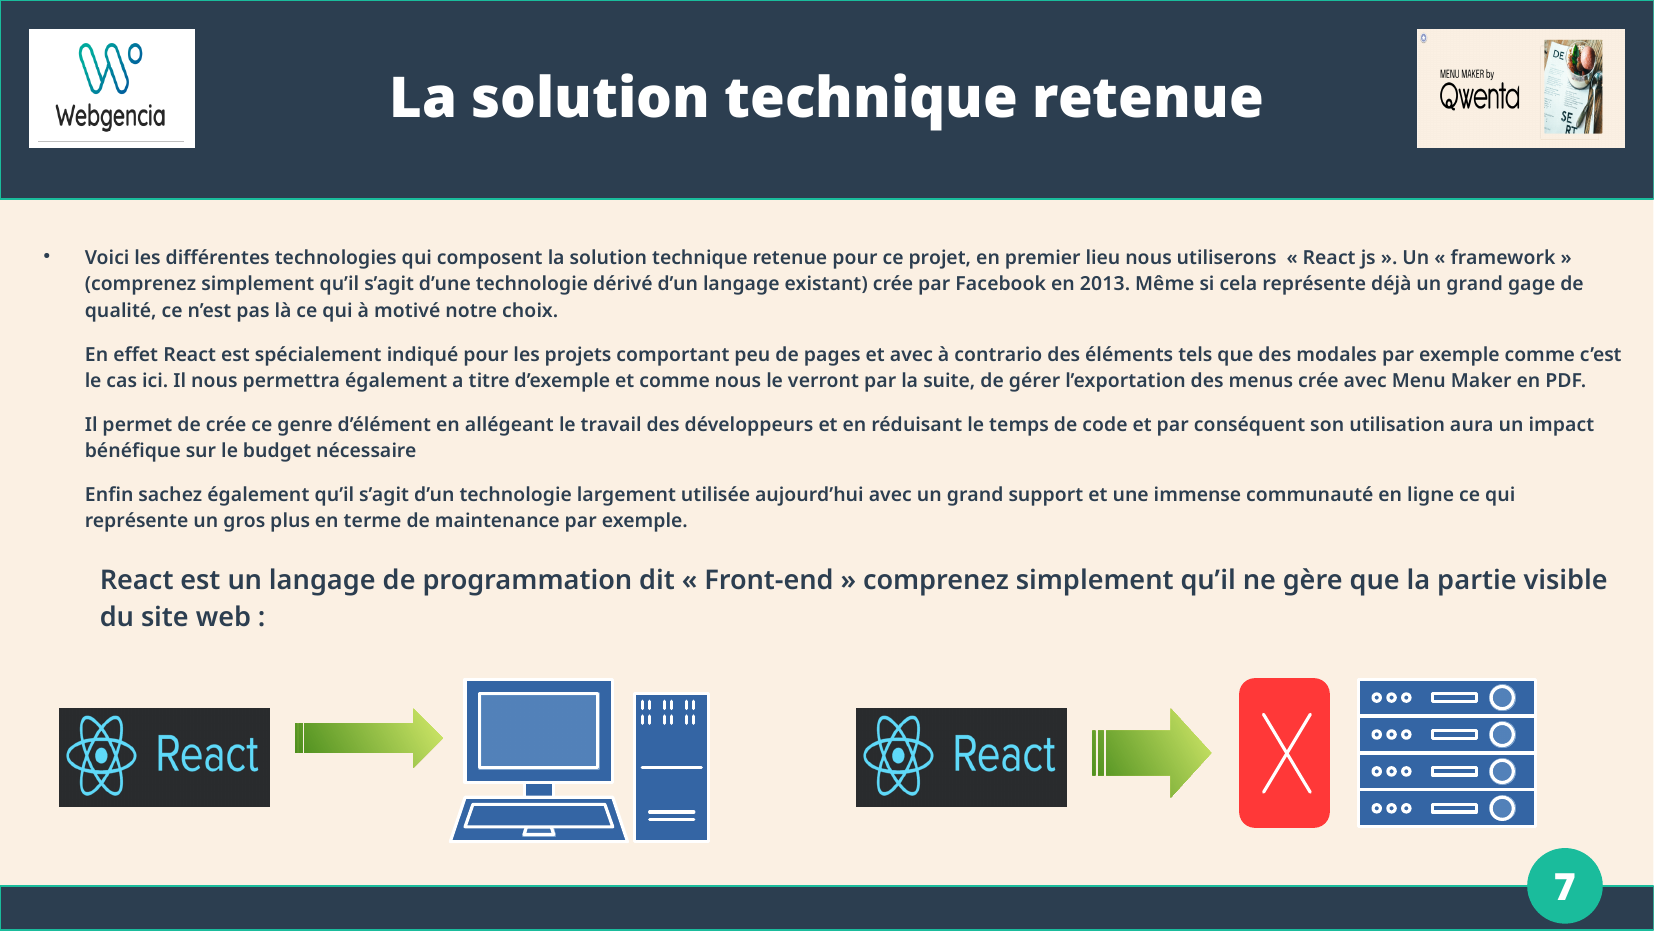

# La solution technique retenue
Voici les différentes technologies qui composent la solution technique retenue pour ce projet, en premier lieu nous utiliserons « React js ». Un « framework » (comprenez simplement qu’il s’agit d’une technologie dérivé d’un langage existant) crée par Facebook en 2013. Même si cela représente déjà un grand gage de qualité, ce n’est pas là ce qui à motivé notre choix.
En effet React est spécialement indiqué pour les projets comportant peu de pages et avec à contrario des éléments tels que des modales par exemple comme c’est le cas ici. Il nous permettra également a titre d’exemple et comme nous le verront par la suite, de gérer l’exportation des menus crée avec Menu Maker en PDF.
Il permet de crée ce genre d’élément en allégeant le travail des développeurs et en réduisant le temps de code et par conséquent son utilisation aura un impact bénéfique sur le budget nécessaire
Enfin sachez également qu’il s’agit d’un technologie largement utilisée aujourd’hui avec un grand support et une immense communauté en ligne ce qui représente un gros plus en terme de maintenance par exemple.
React est un langage de programmation dit « Front-end » comprenez simplement qu’il ne gère que la partie visible du site web :
7